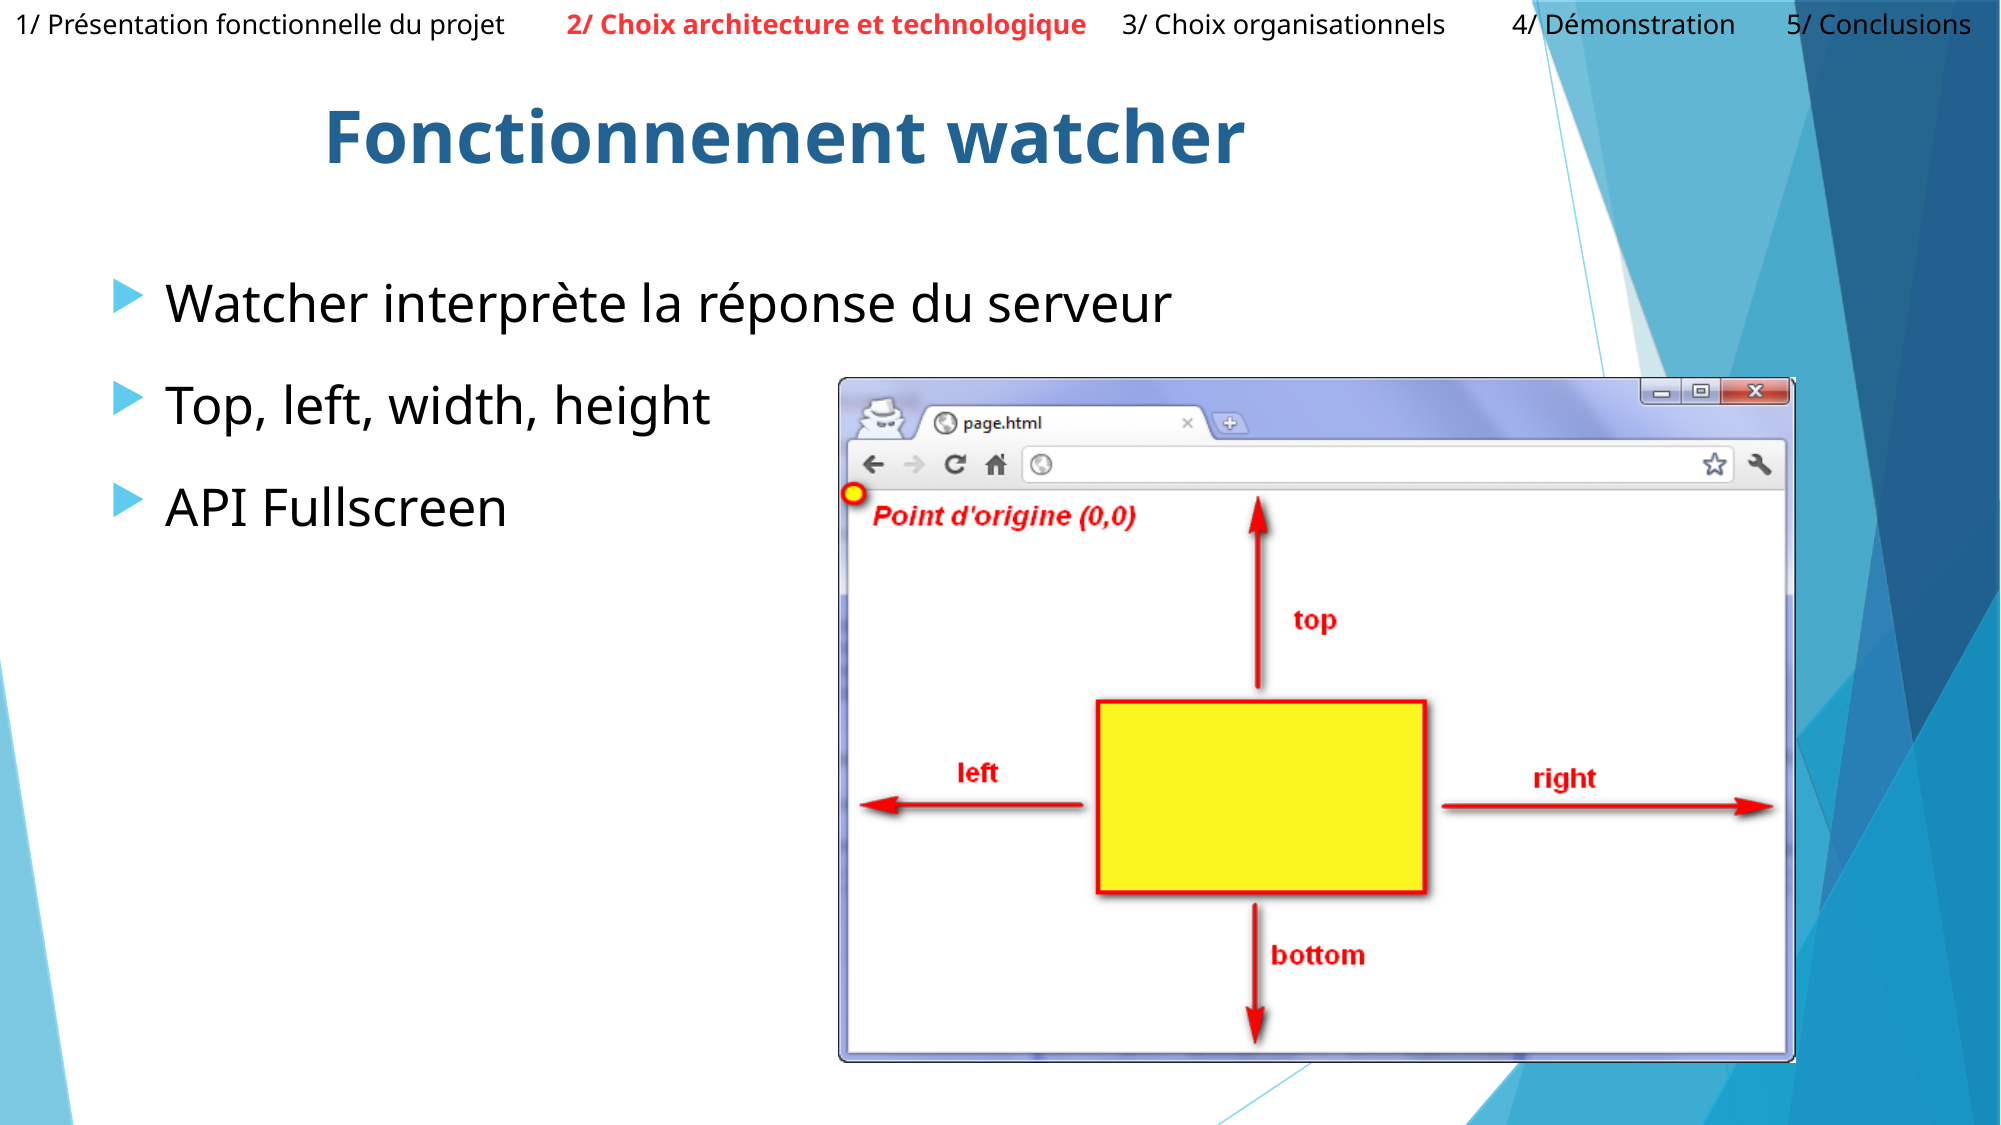

1/ Présentation fonctionnelle du projet 	 2/ Choix architecture et technologique 	3/ Choix organisationnels 	 4/ Démonstration 	5/ Conclusions
# Fonctionnement watcher
Watcher interprète la réponse du serveur
Top, left, width, height
API Fullscreen